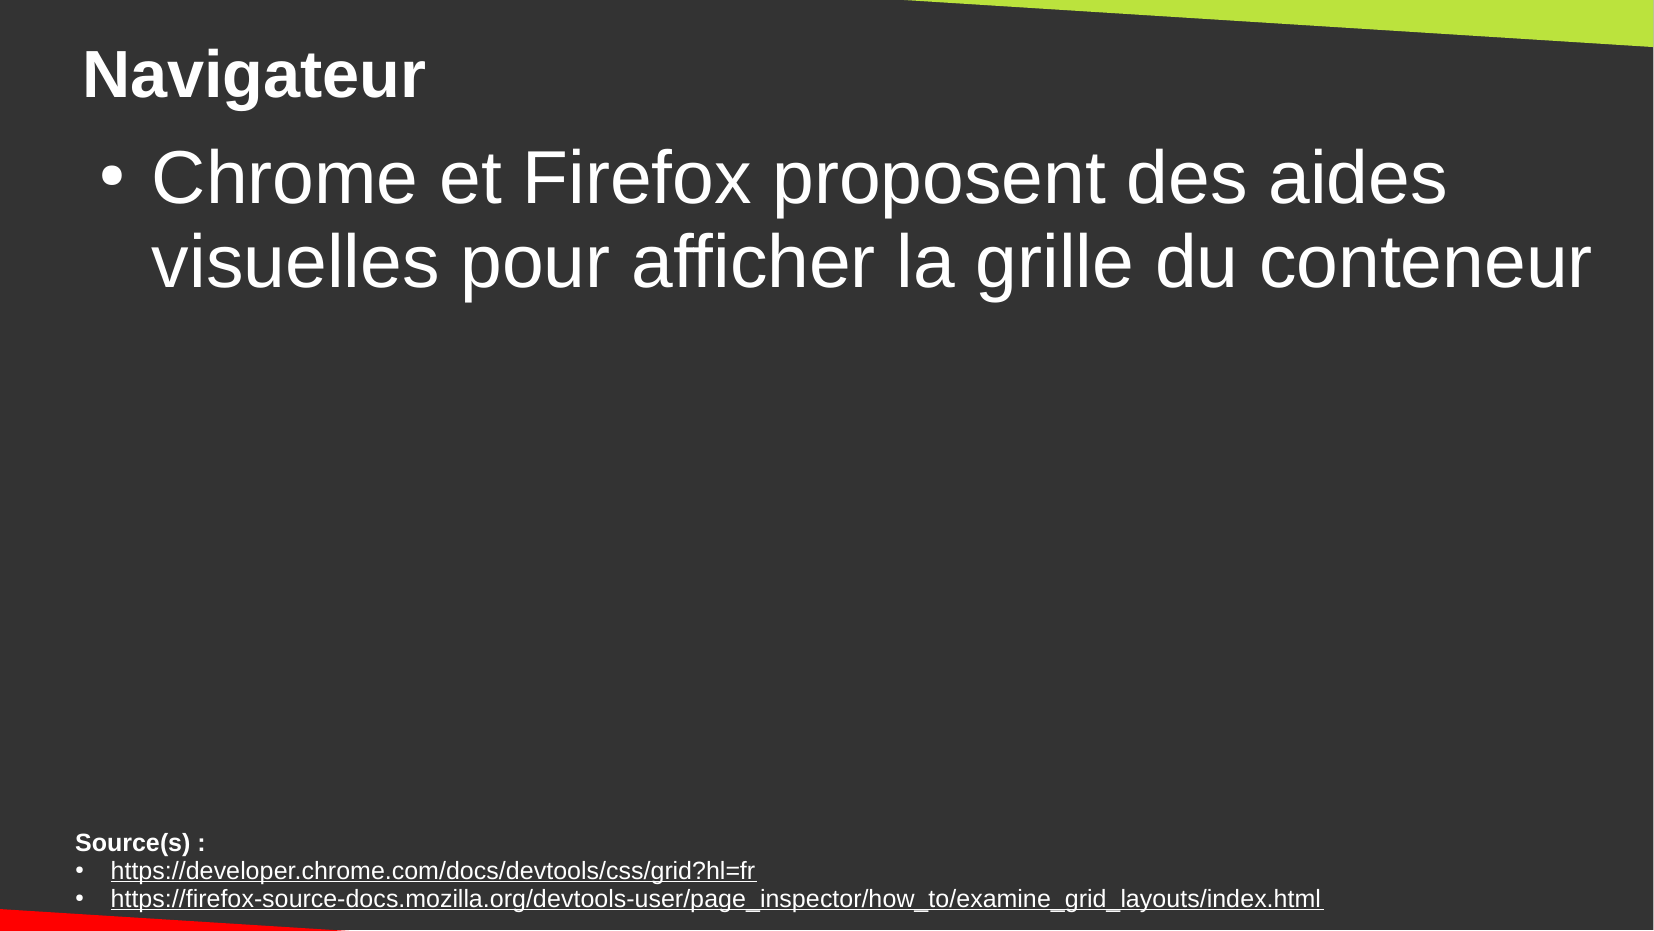

# Navigateur
Chrome et Firefox proposent des aides visuelles pour afficher la grille du conteneur
Source(s) :
https://developer.chrome.com/docs/devtools/css/grid?hl=fr
https://firefox-source-docs.mozilla.org/devtools-user/page_inspector/how_to/examine_grid_layouts/index.html